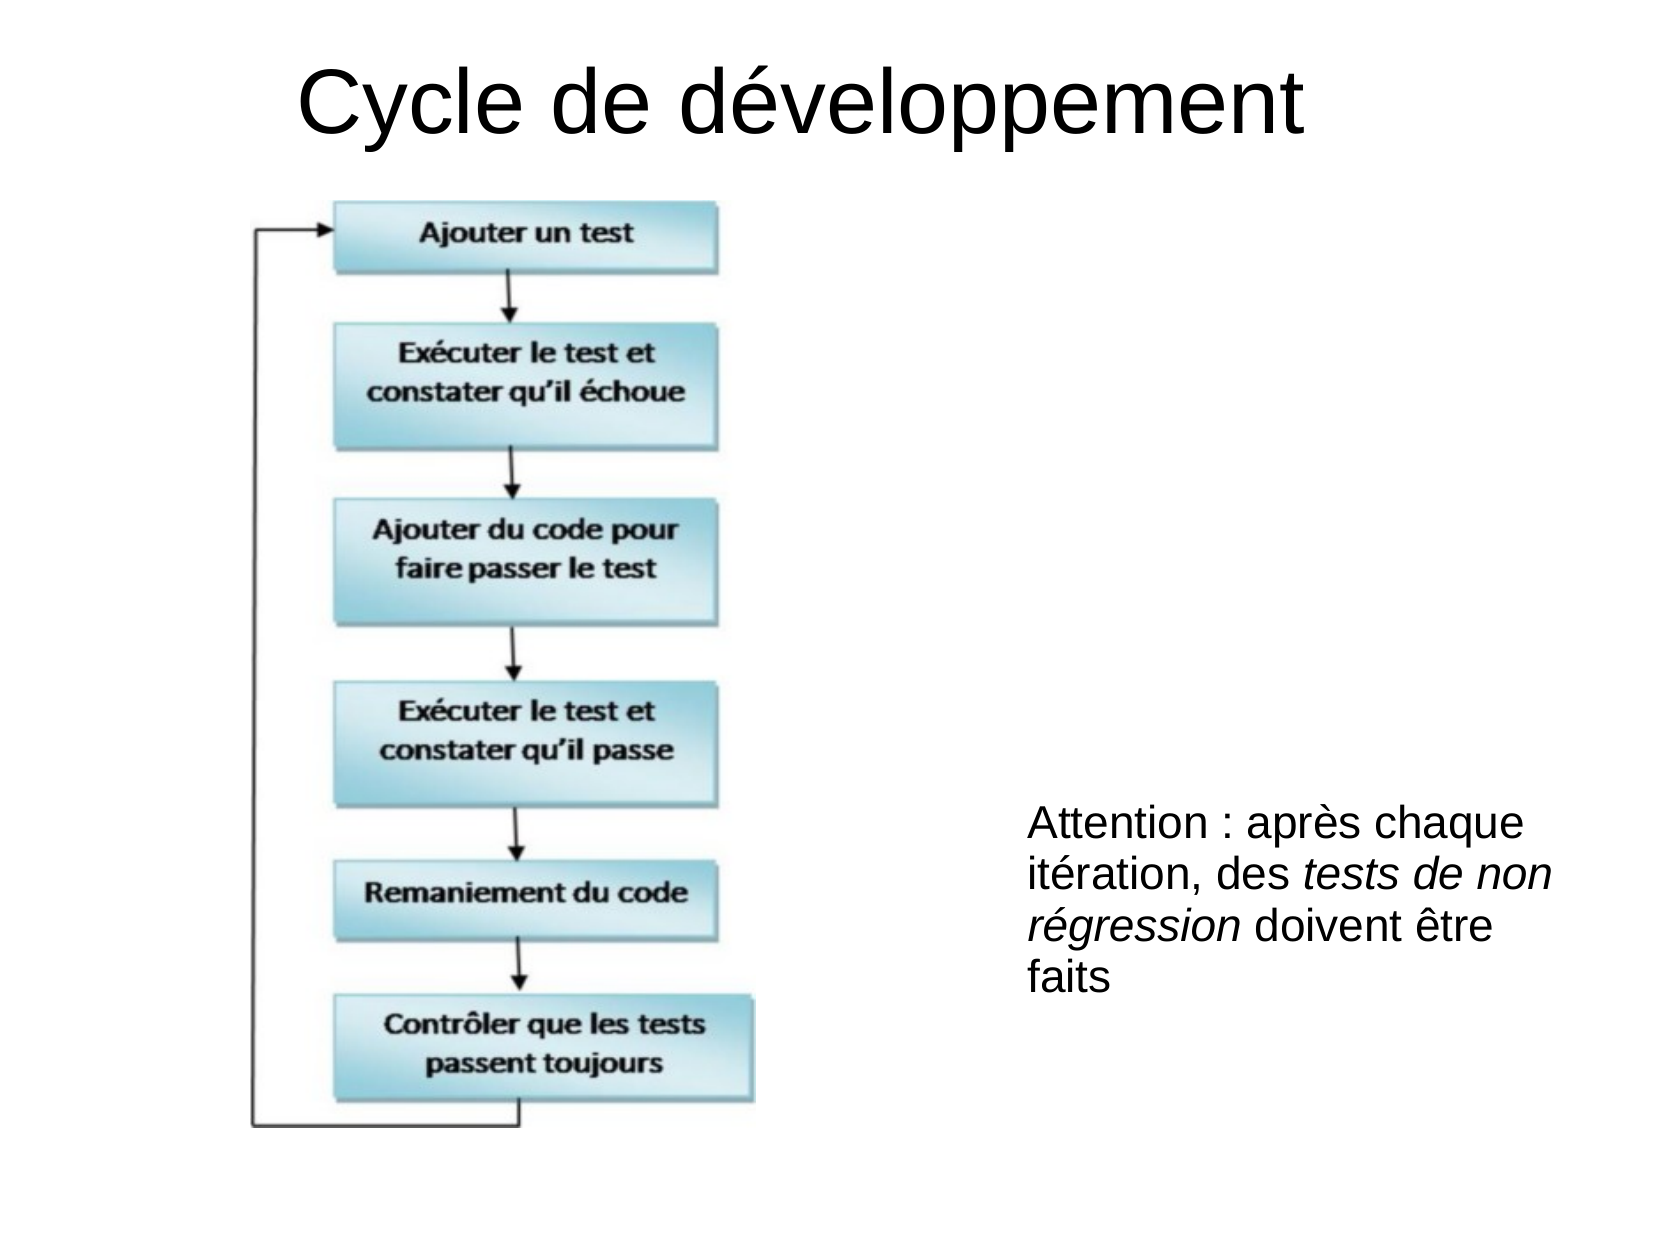

# Cycle de développement
Attention : après chaque itération, des tests de non régression doivent être faits